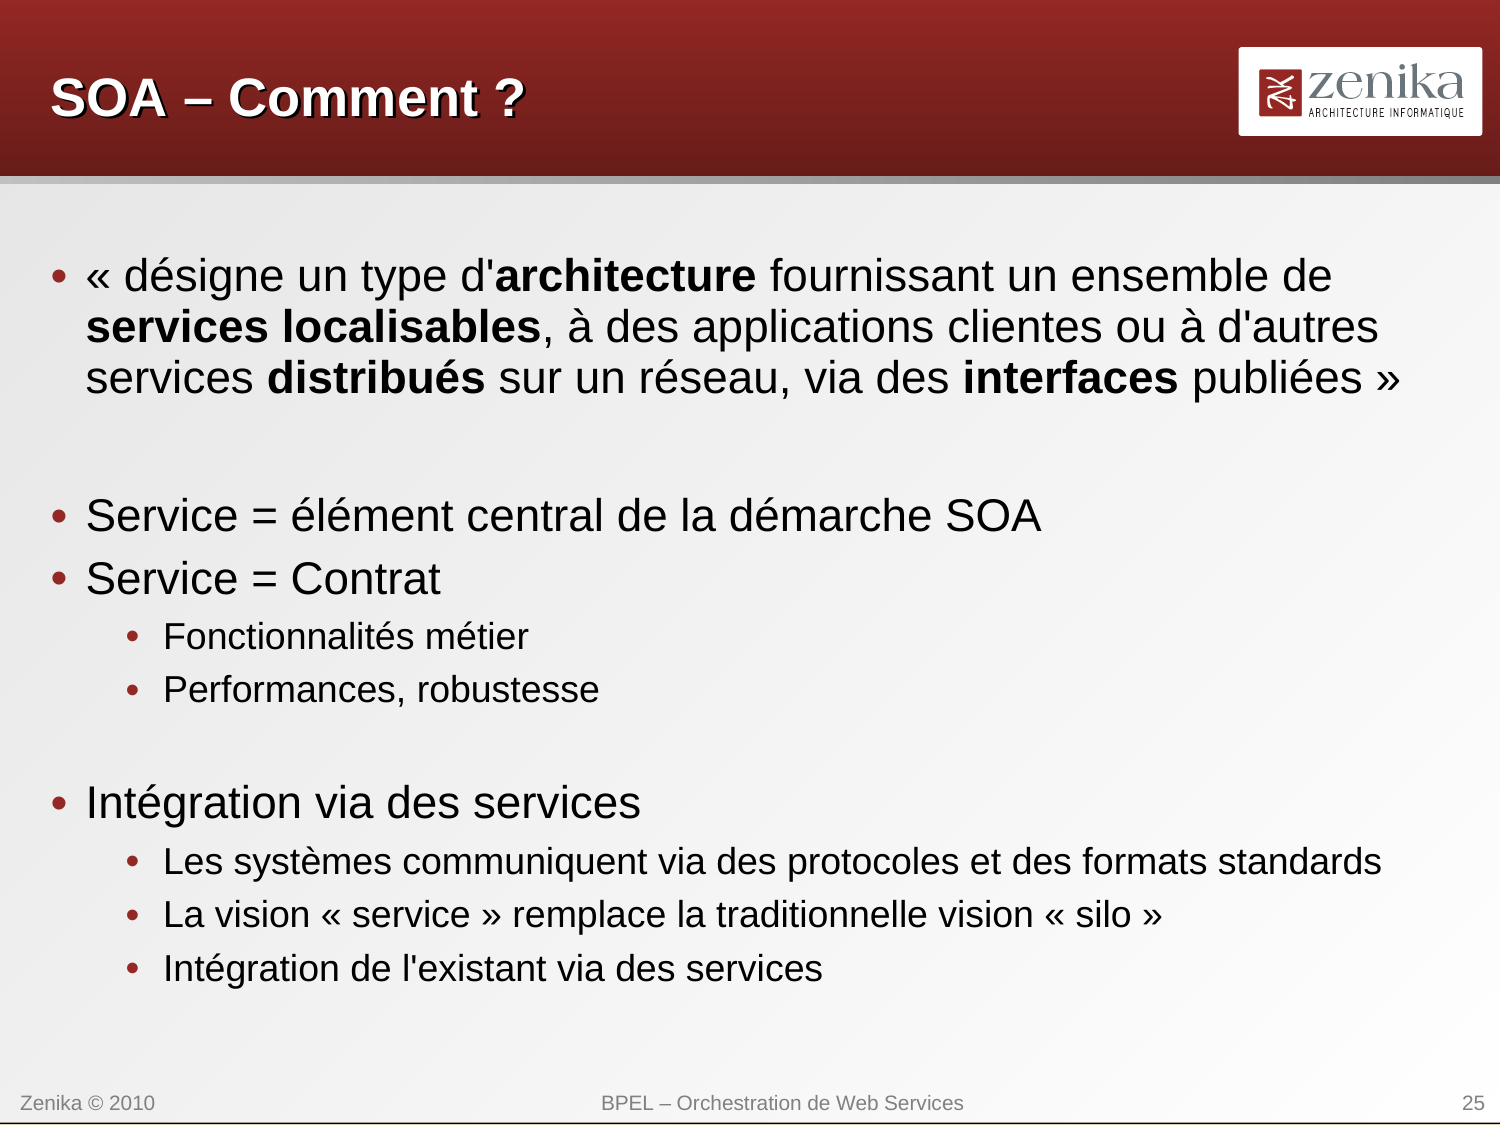

# SOA – Comment ?
« désigne un type d'architecture fournissant un ensemble de services localisables, à des applications clientes ou à d'autres services distribués sur un réseau, via des interfaces publiées »
Service = élément central de la démarche SOA
Service = Contrat
Fonctionnalités métier
Performances, robustesse
Intégration via des services
Les systèmes communiquent via des protocoles et des formats standards
La vision « service » remplace la traditionnelle vision « silo »
Intégration de l'existant via des services